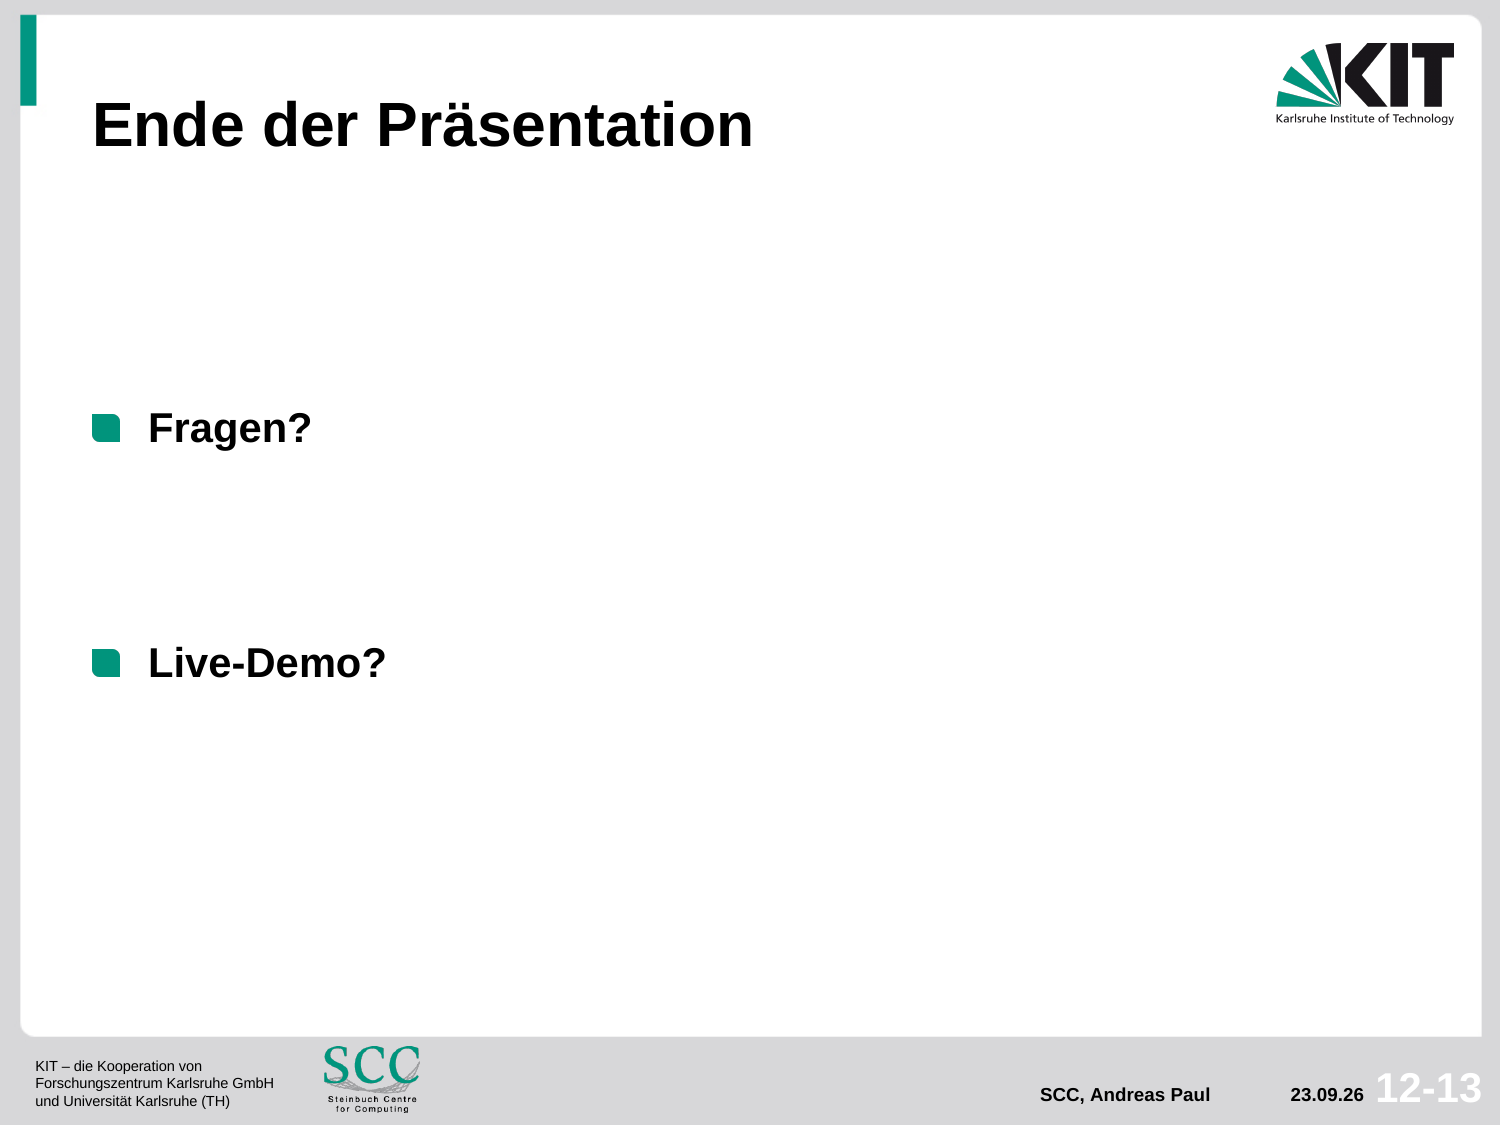

# Ende der Präsentation
Fragen?
Live-Demo?
12
SCC, Andreas Paul